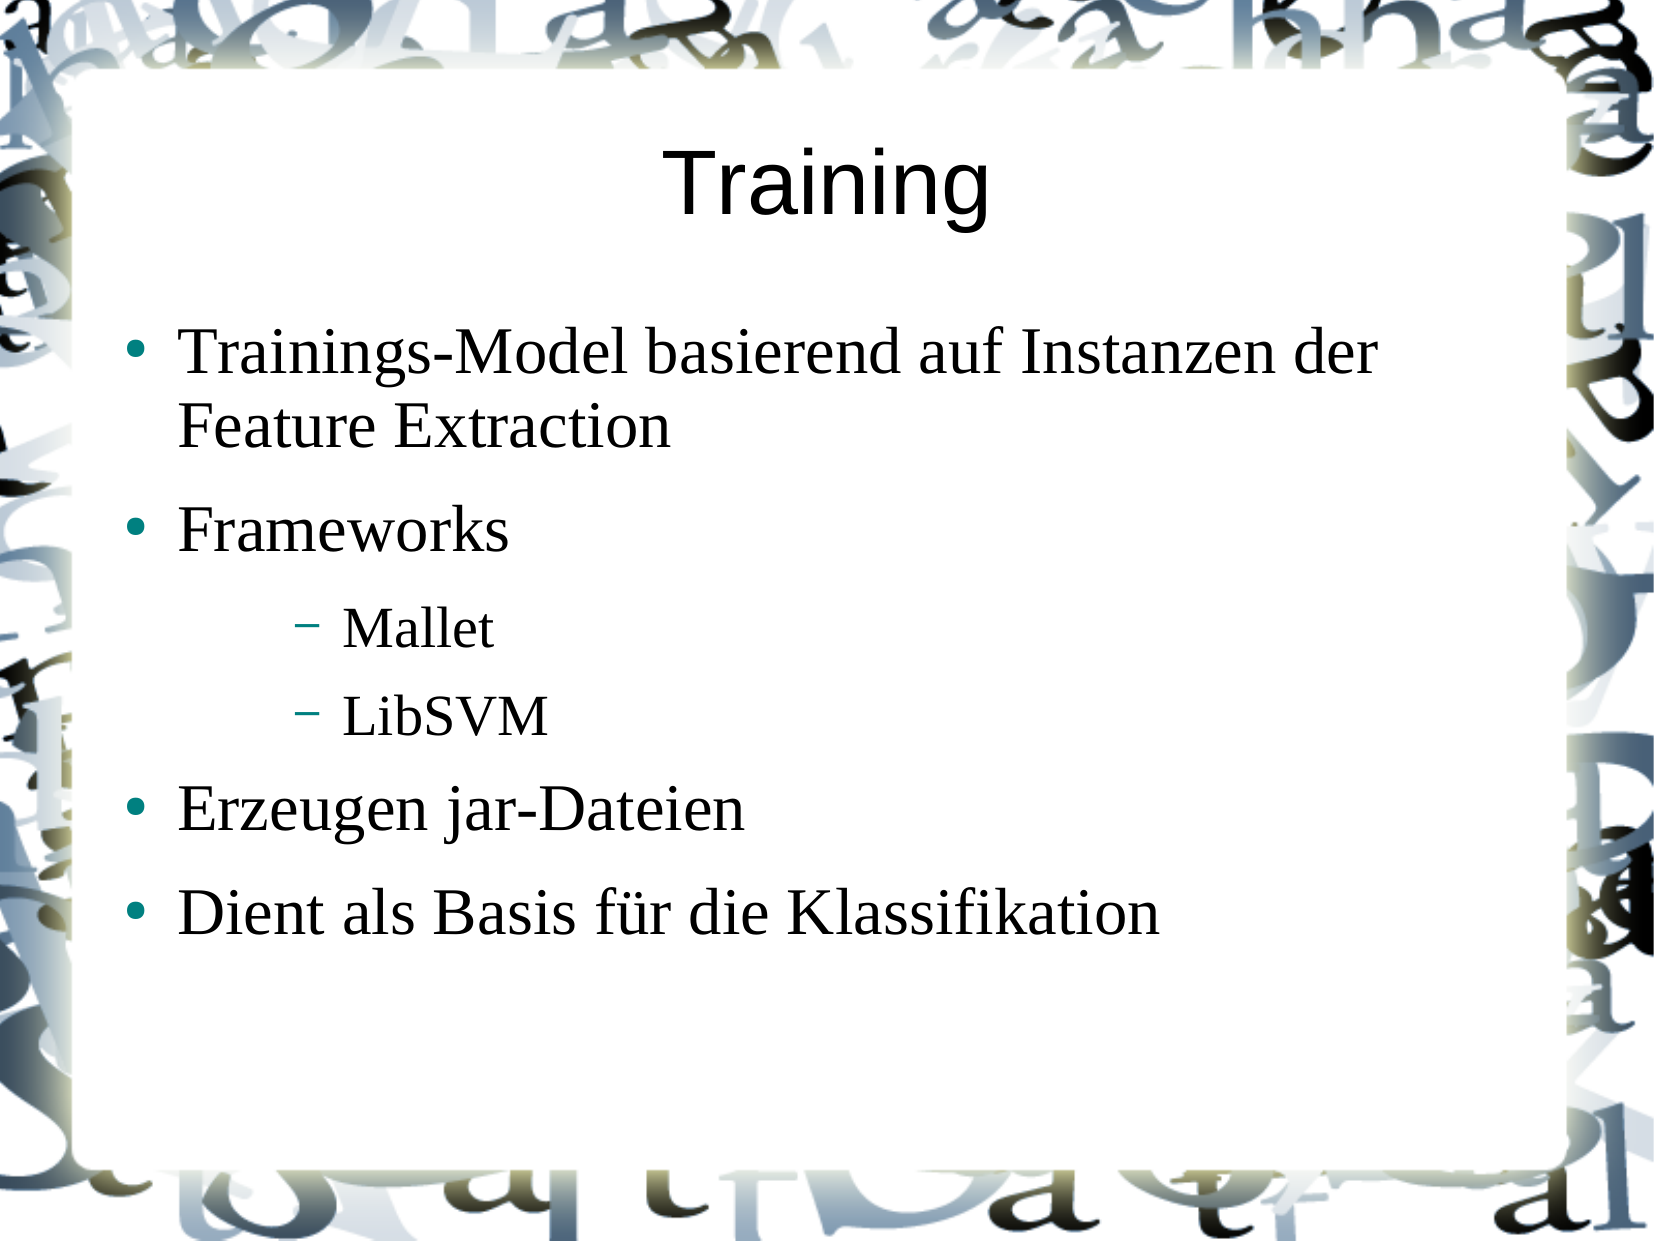

# Training
Trainings-Model basierend auf Instanzen der Feature Extraction
Frameworks
Mallet
LibSVM
Erzeugen jar-Dateien
Dient als Basis für die Klassifikation